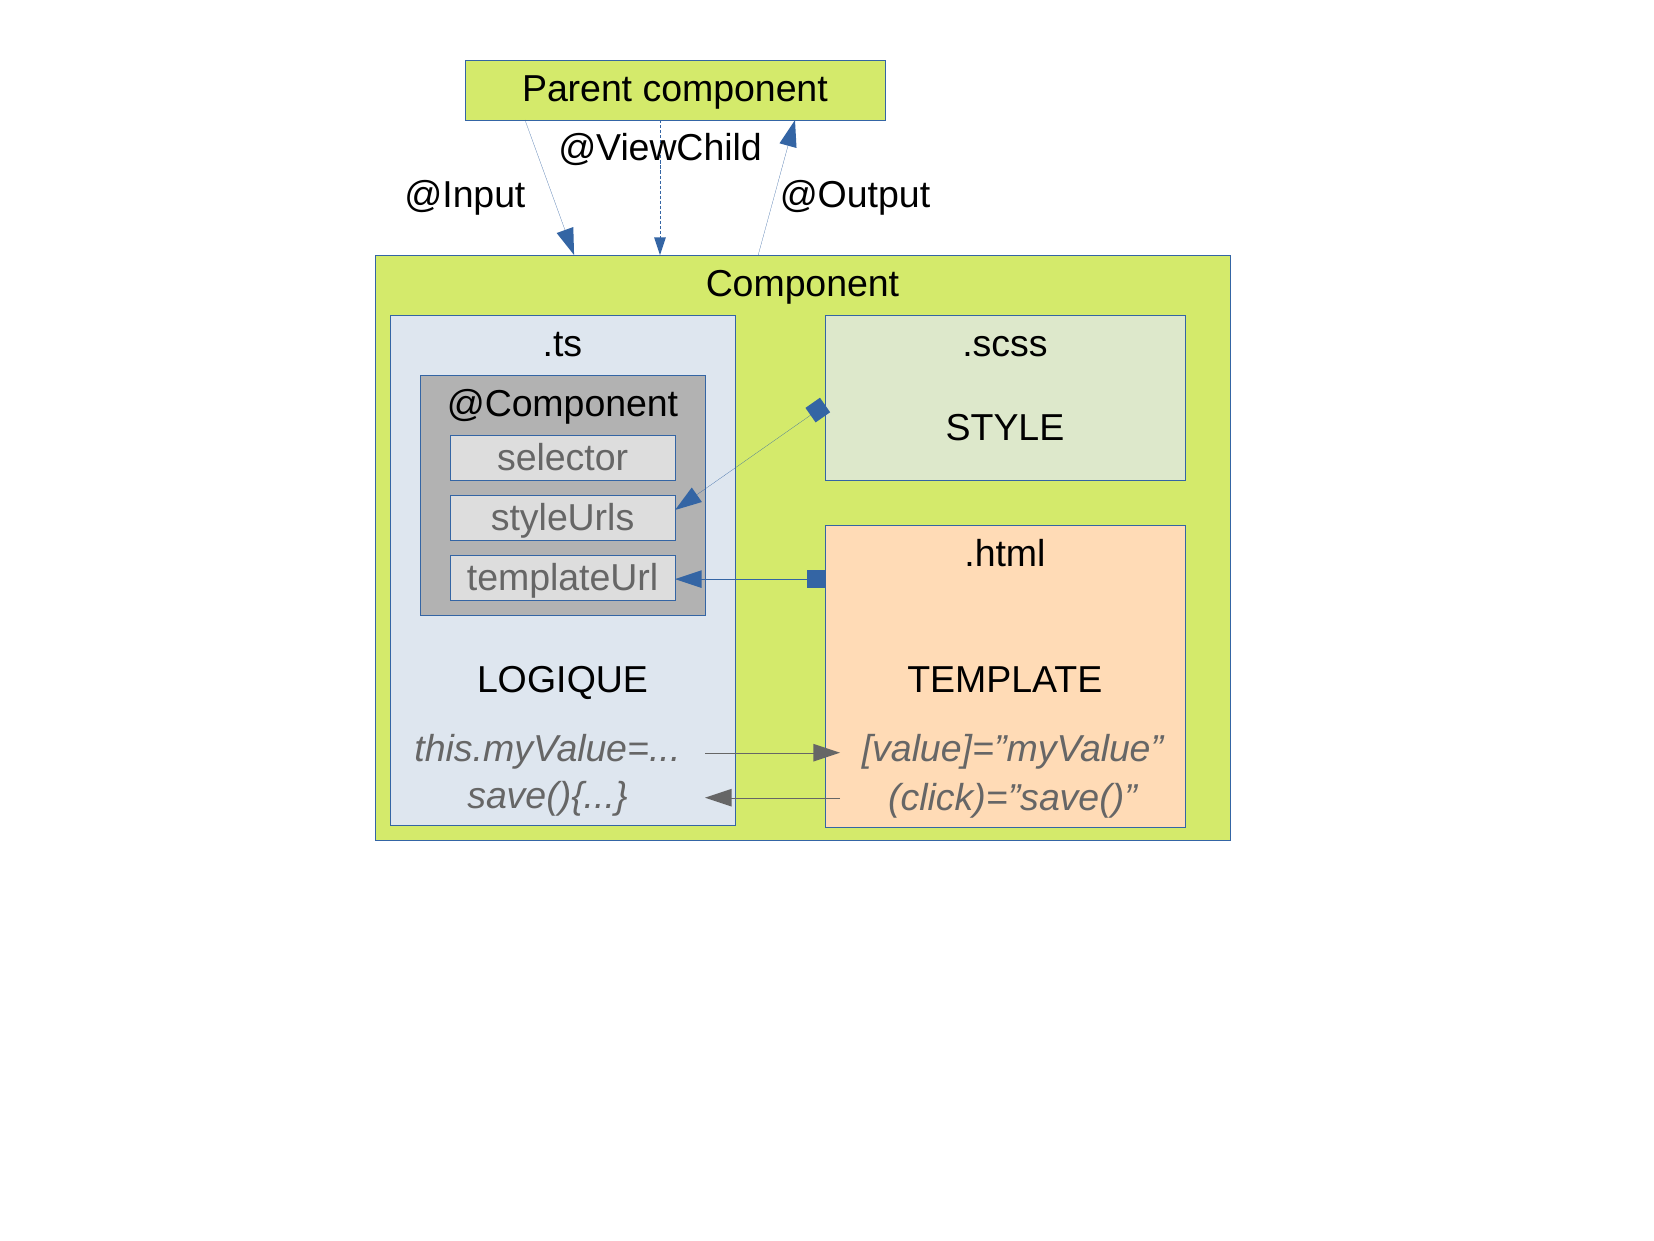

Parent component
@ViewChild
@Input
@Output
Component
.ts
LOGIQUE
.scss
STYLE
@Component
.scss
selector
styleUrls
.html
TEMPLATE
templateUrl
this.myValue=...
[value]=”myValue”
save(){...}
(click)=”save()”